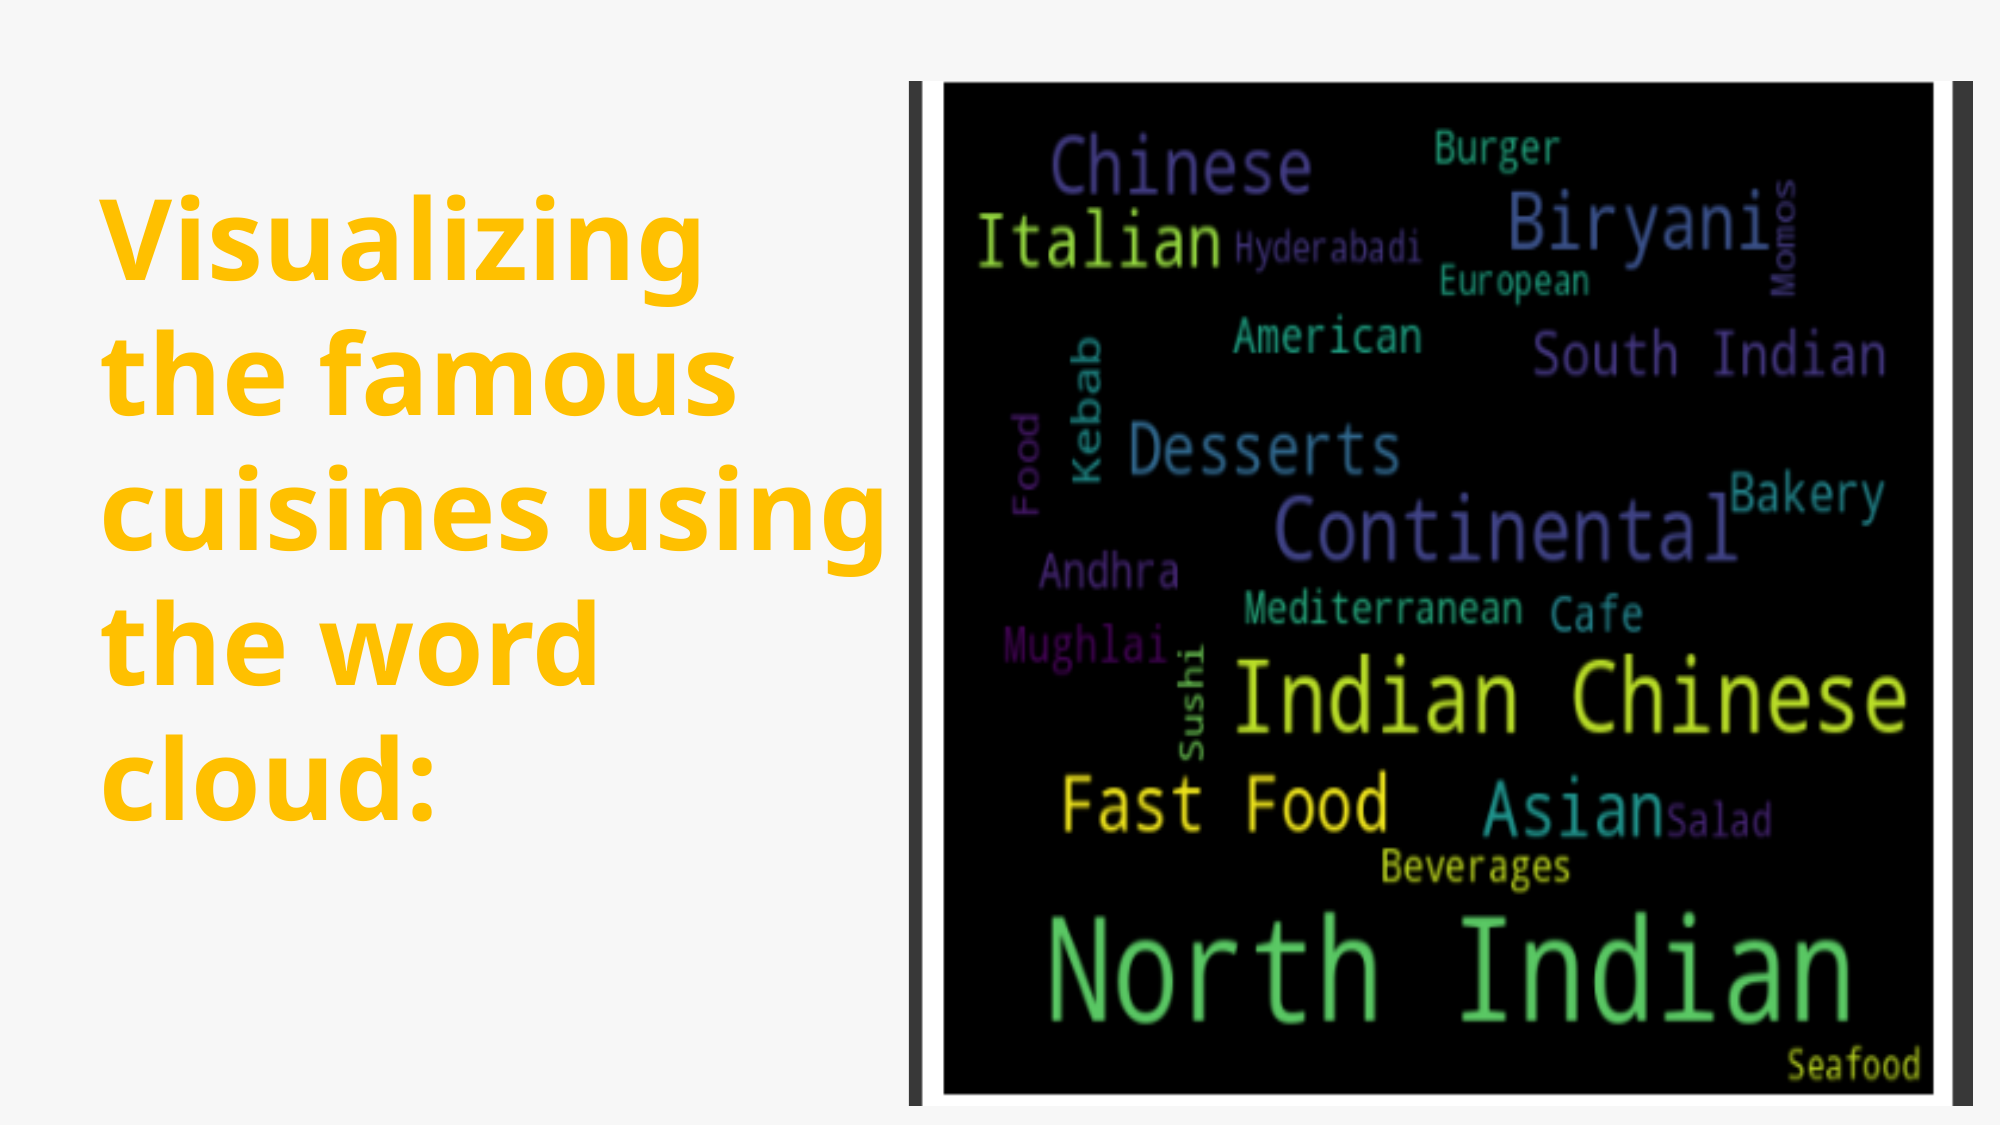

# Visualizing the famous cuisines using the word cloud: